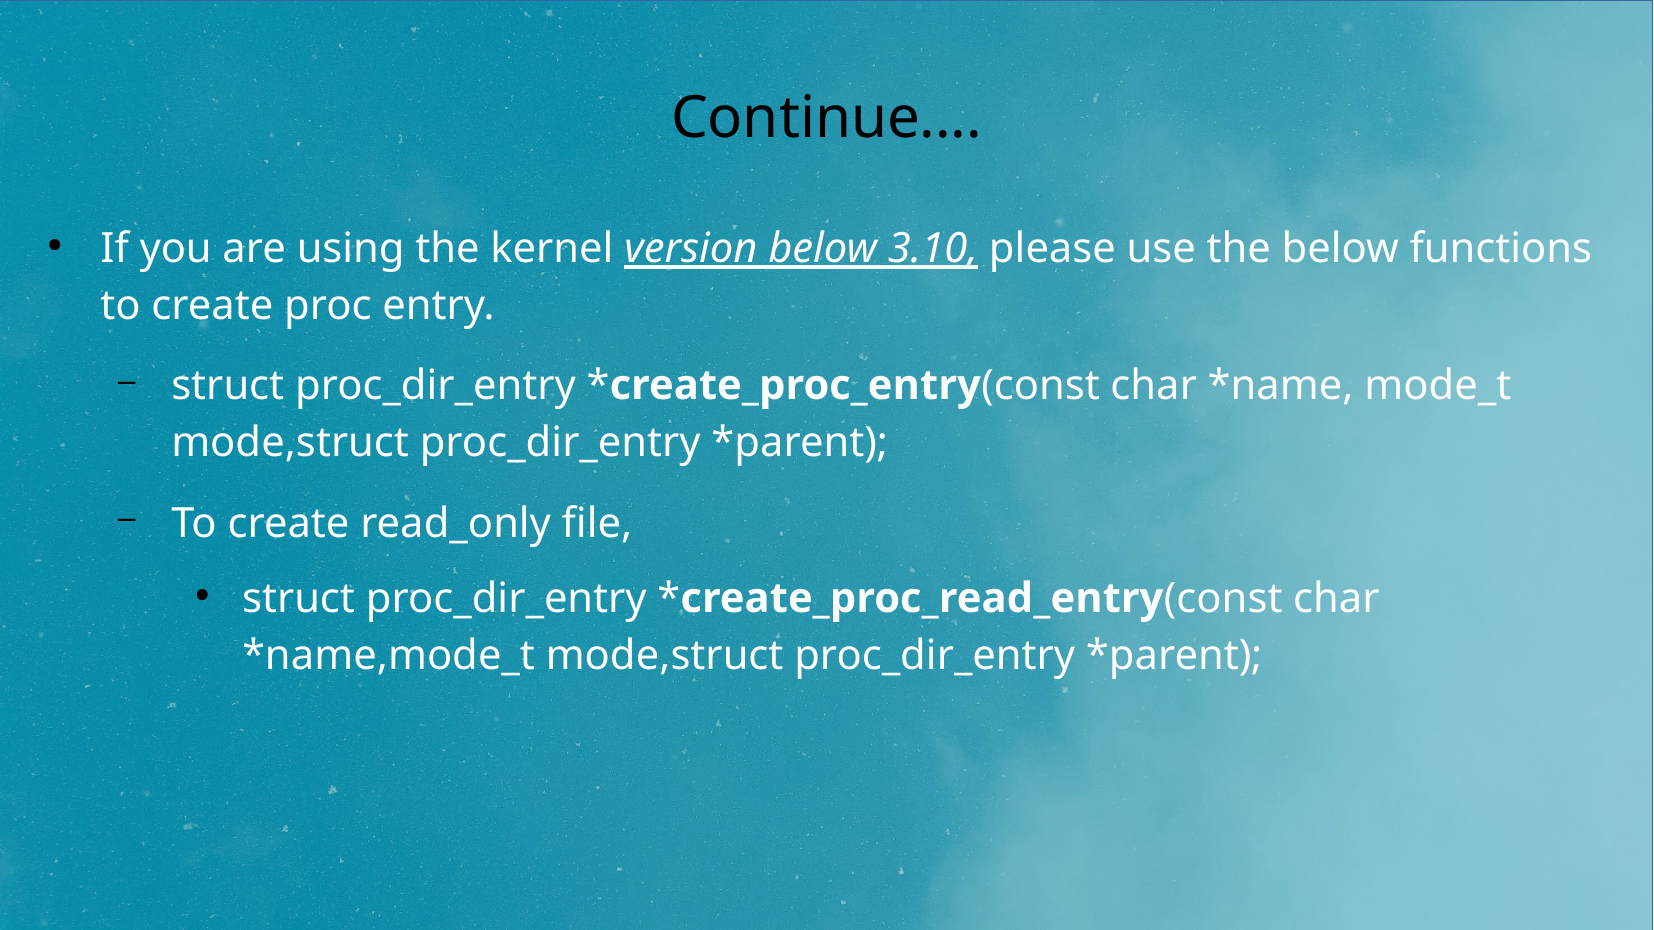

# Continue....
If you are using the kernel version below 3.10, please use the below functions to create proc entry.
struct proc_dir_entry *create_proc_entry(const char *name, mode_t mode,struct proc_dir_entry *parent);
To create read_only file,
struct proc_dir_entry *create_proc_read_entry(const char *name,mode_t mode,struct proc_dir_entry *parent);